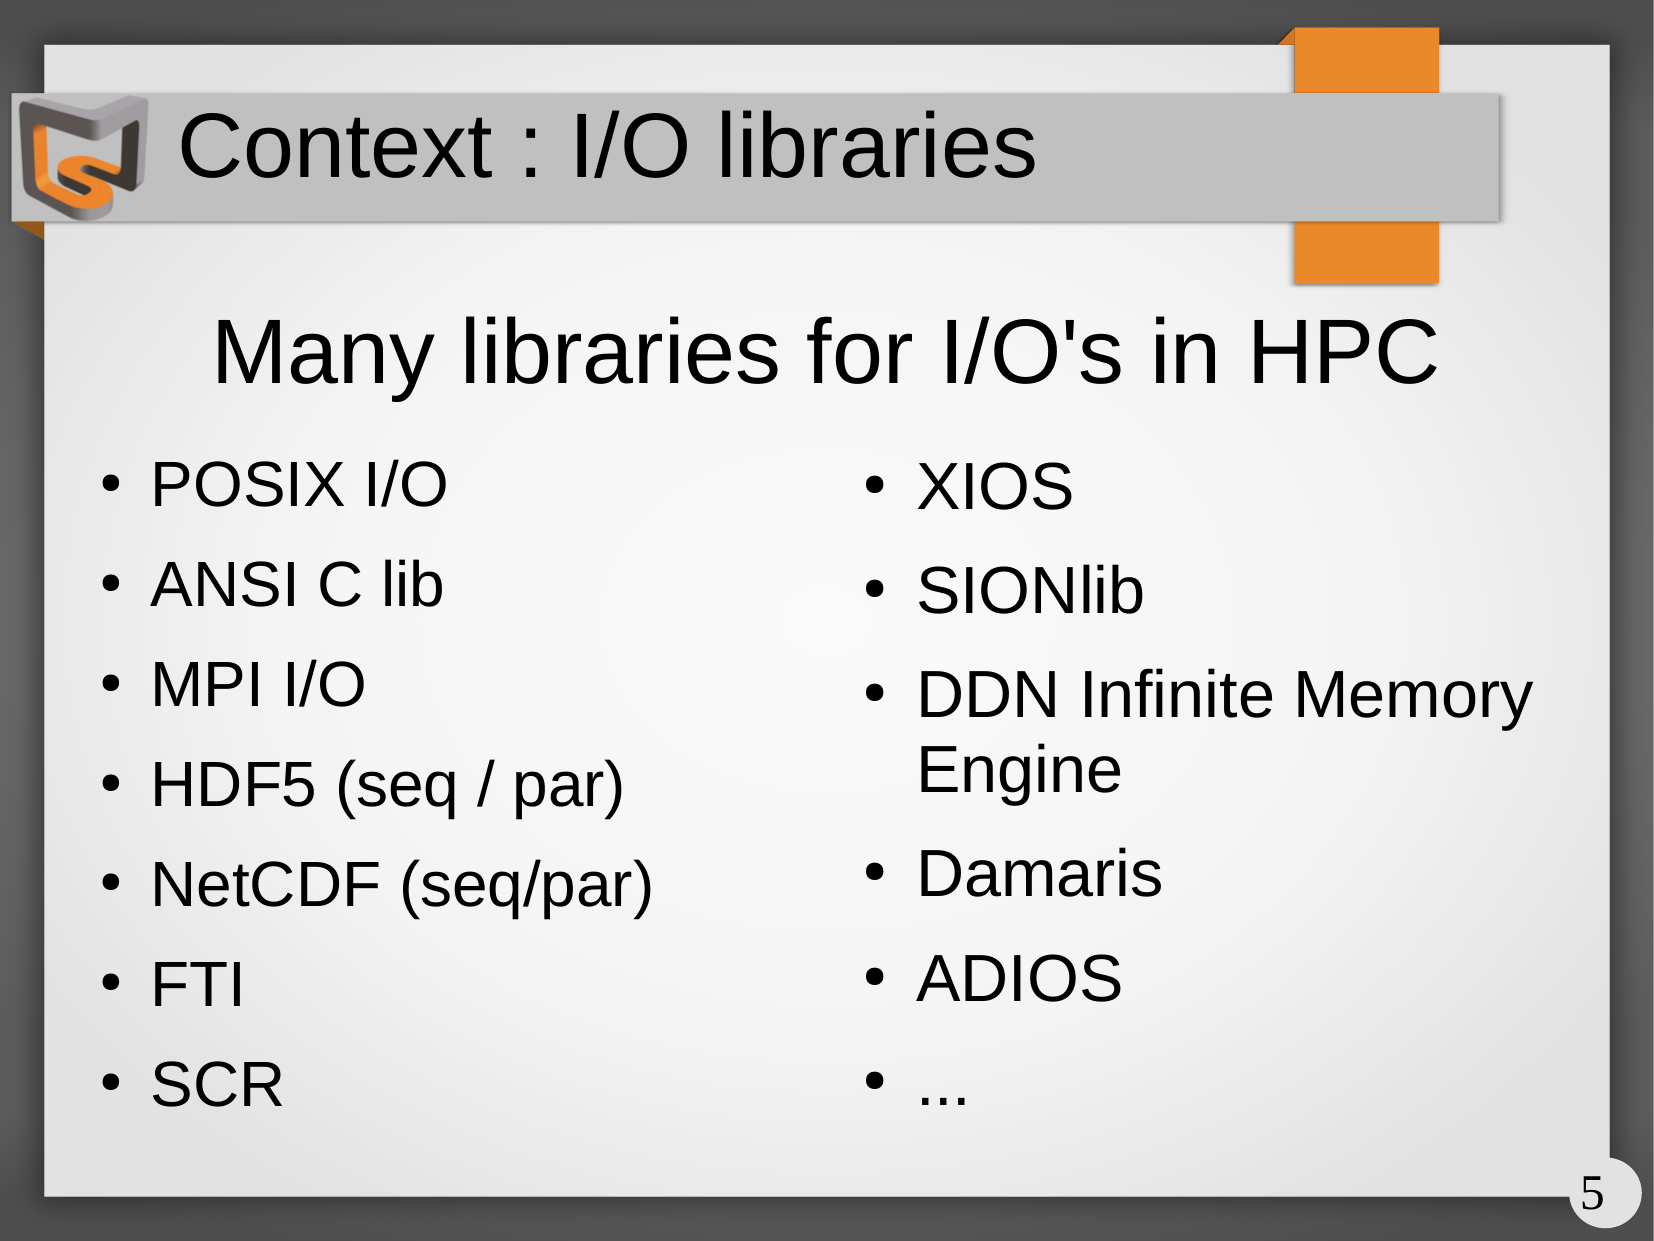

# Context : I/O libraries
Many libraries for I/O's in HPC
POSIX I/O
ANSI C lib
MPI I/O
HDF5 (seq / par)
NetCDF (seq/par)
FTI
SCR
XIOS
SIONlib
DDN Infinite Memory Engine
Damaris
ADIOS
...